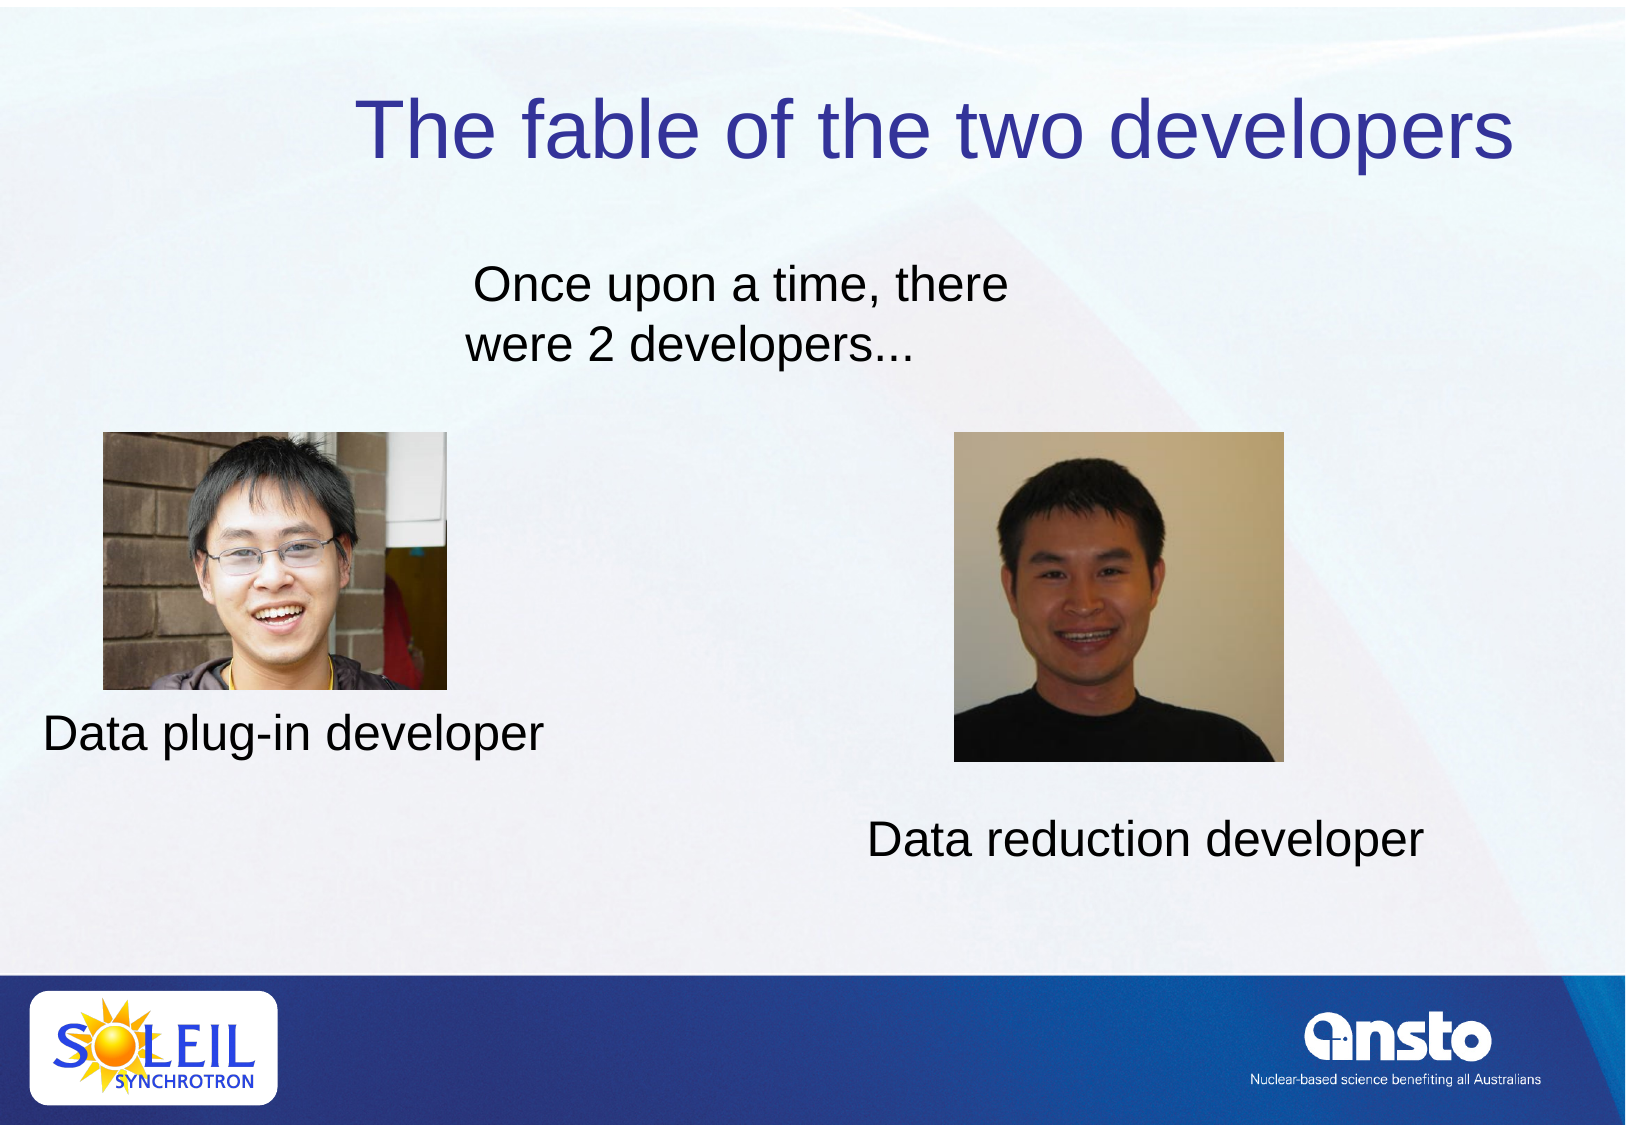

# The fable of the two developers
Once upon a time, there were 2 developers...
Data plug-in developer
Data reduction developer